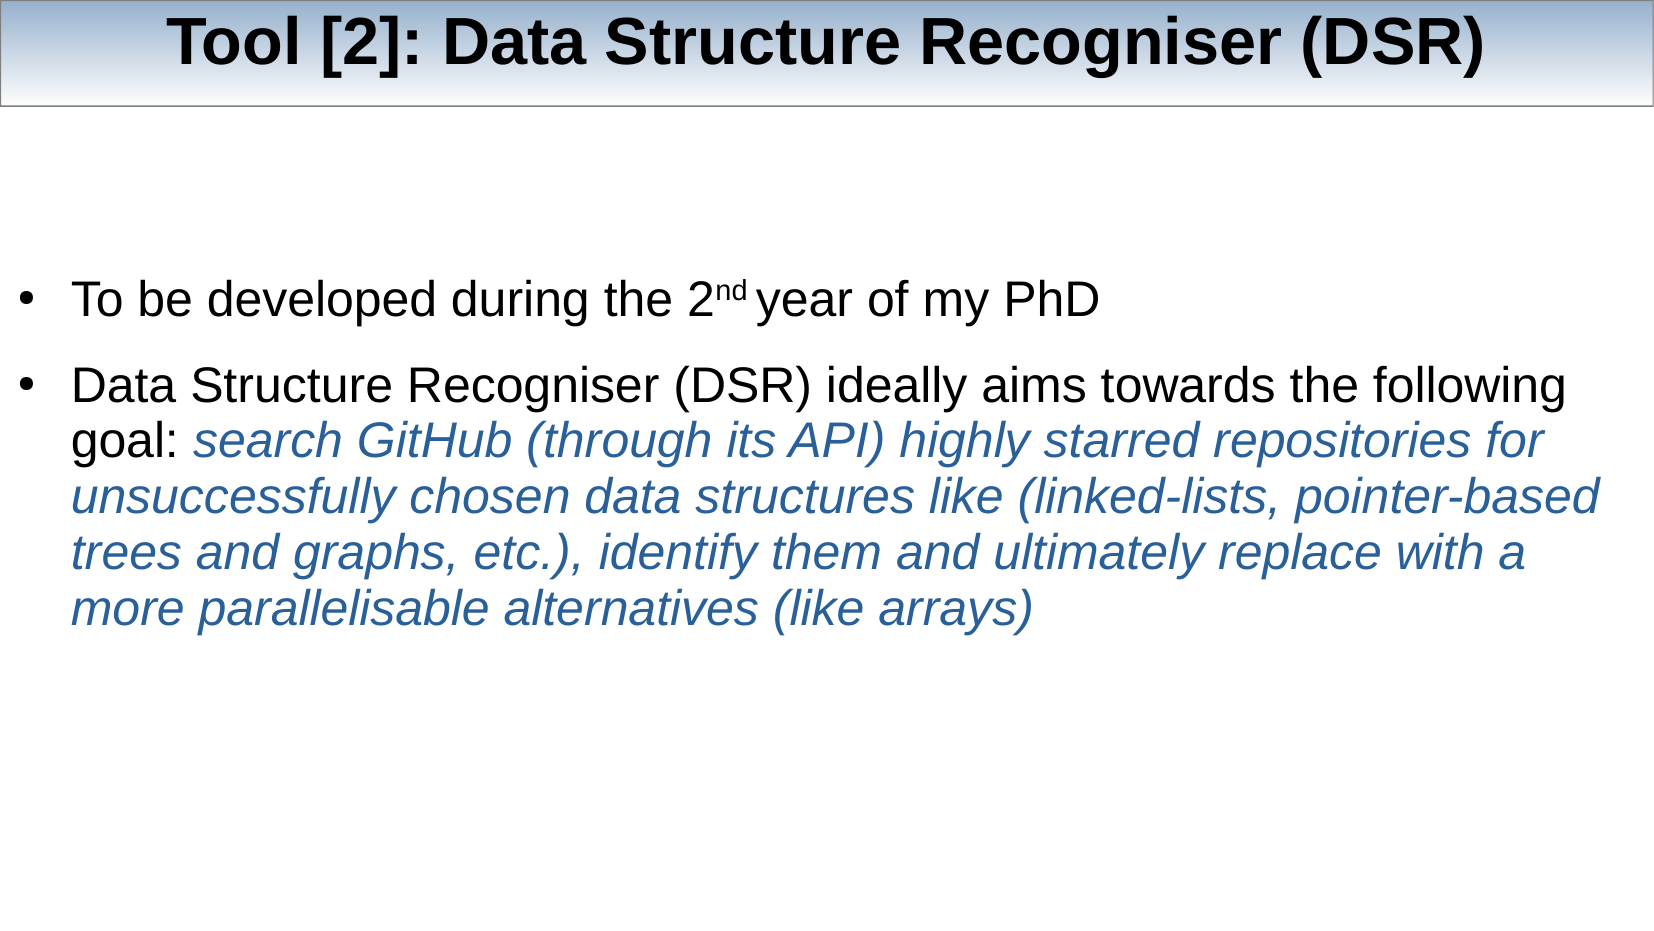

# Tool [2]: Data Structure Recogniser (DSR)
To be developed during the 2nd year of my PhD
Data Structure Recogniser (DSR) ideally aims towards the following goal: search GitHub (through its API) highly starred repositories for unsuccessfully chosen data structures like (linked-lists, pointer-based trees and graphs, etc.), identify them and ultimately replace with a more parallelisable alternatives (like arrays)